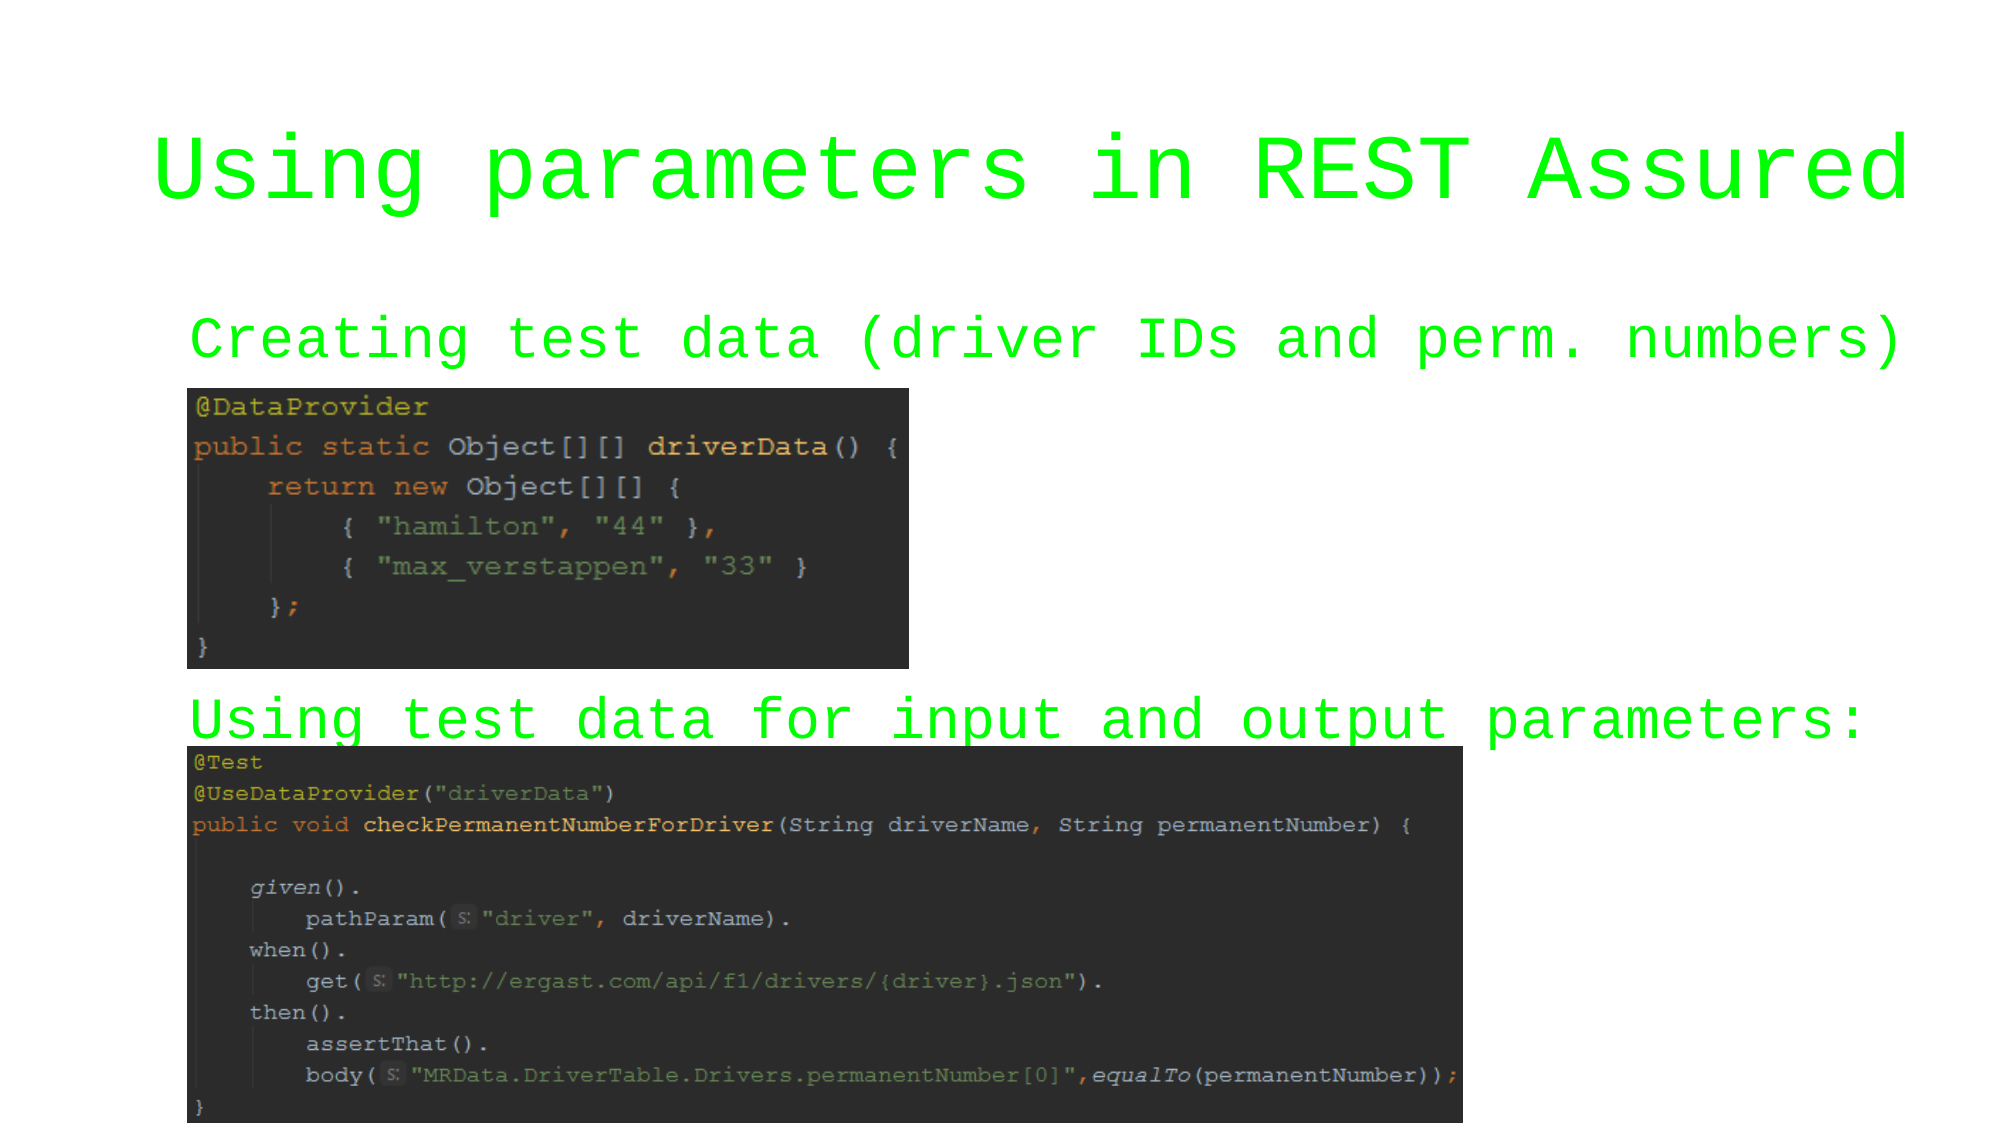

# Using parameters in REST Assured
Creating test data (driver IDs and perm. numbers)
Using test data for input and output parameters: